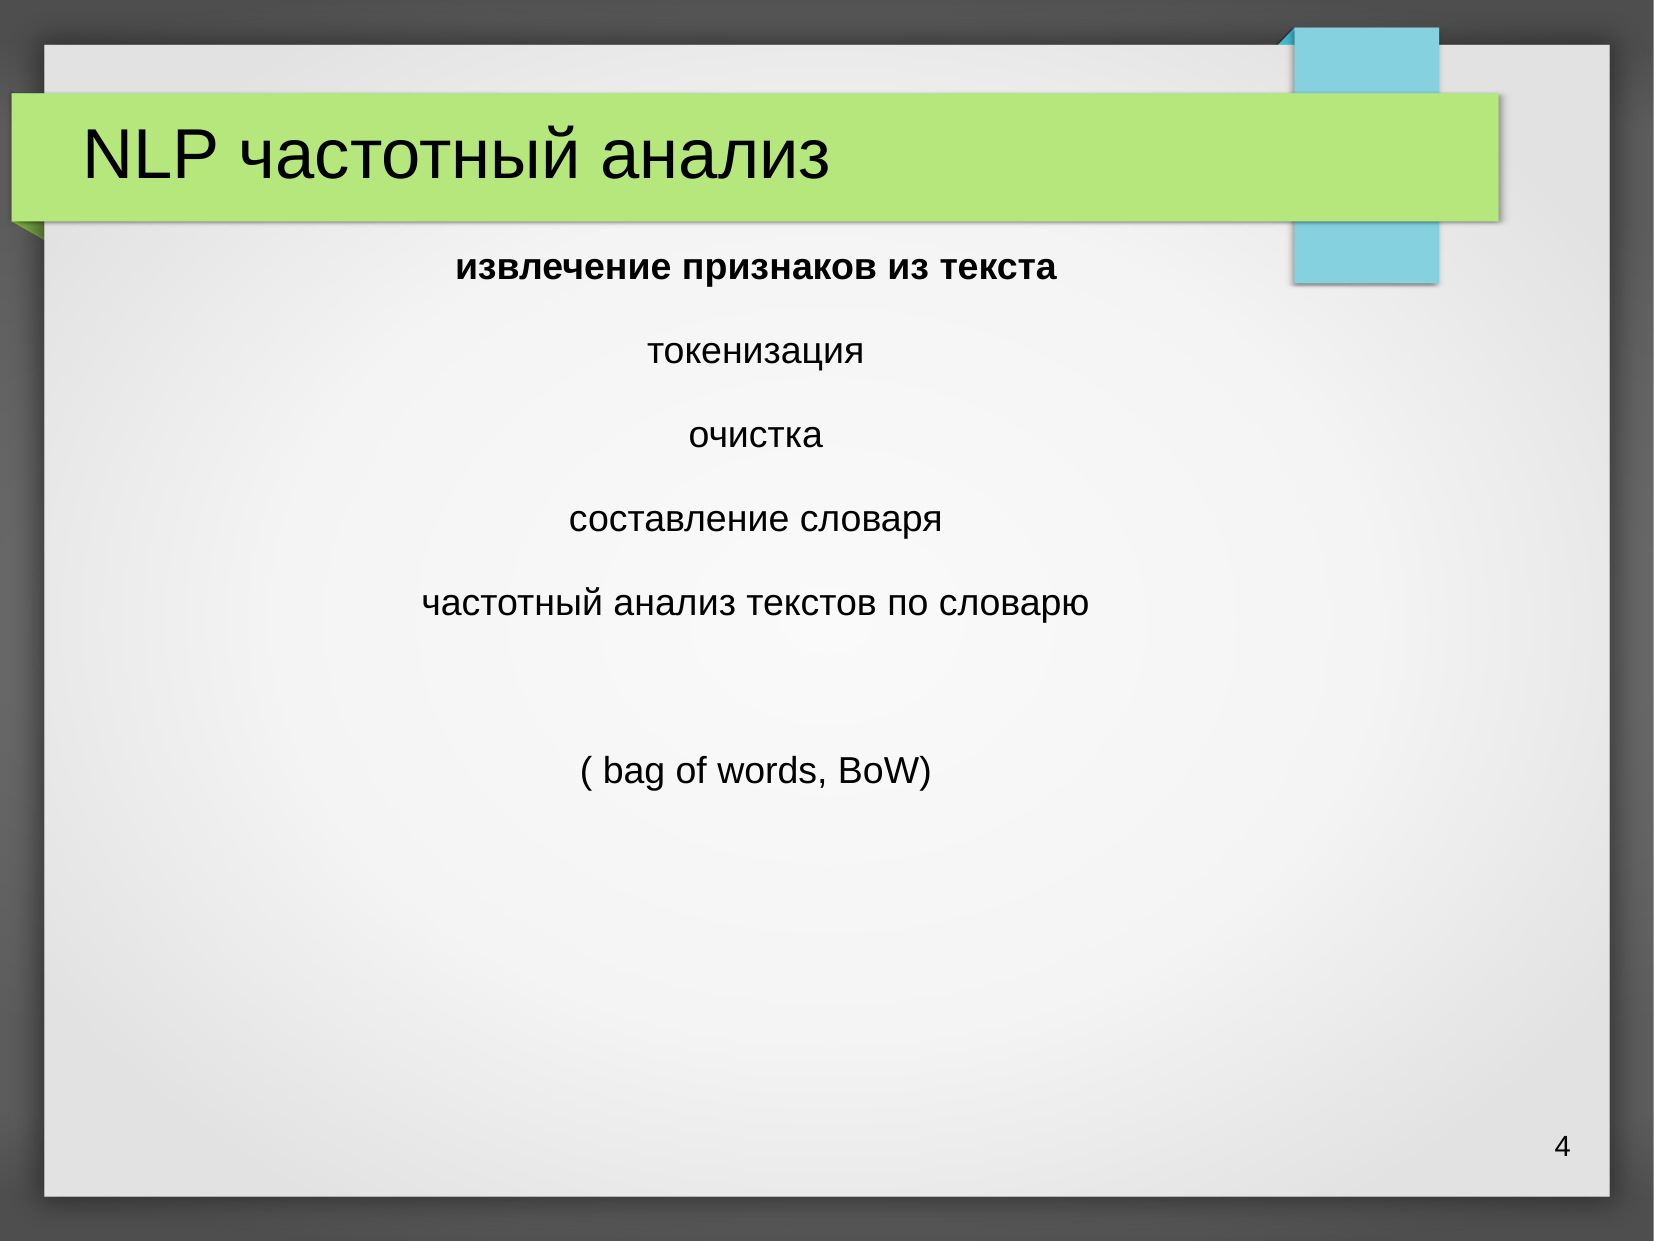

# NLP частотный анализ
извлечение признаков из текста
токенизация
очистка
составление словаря
частотный анализ текстов по словарю
( bag of words, BoW)
4